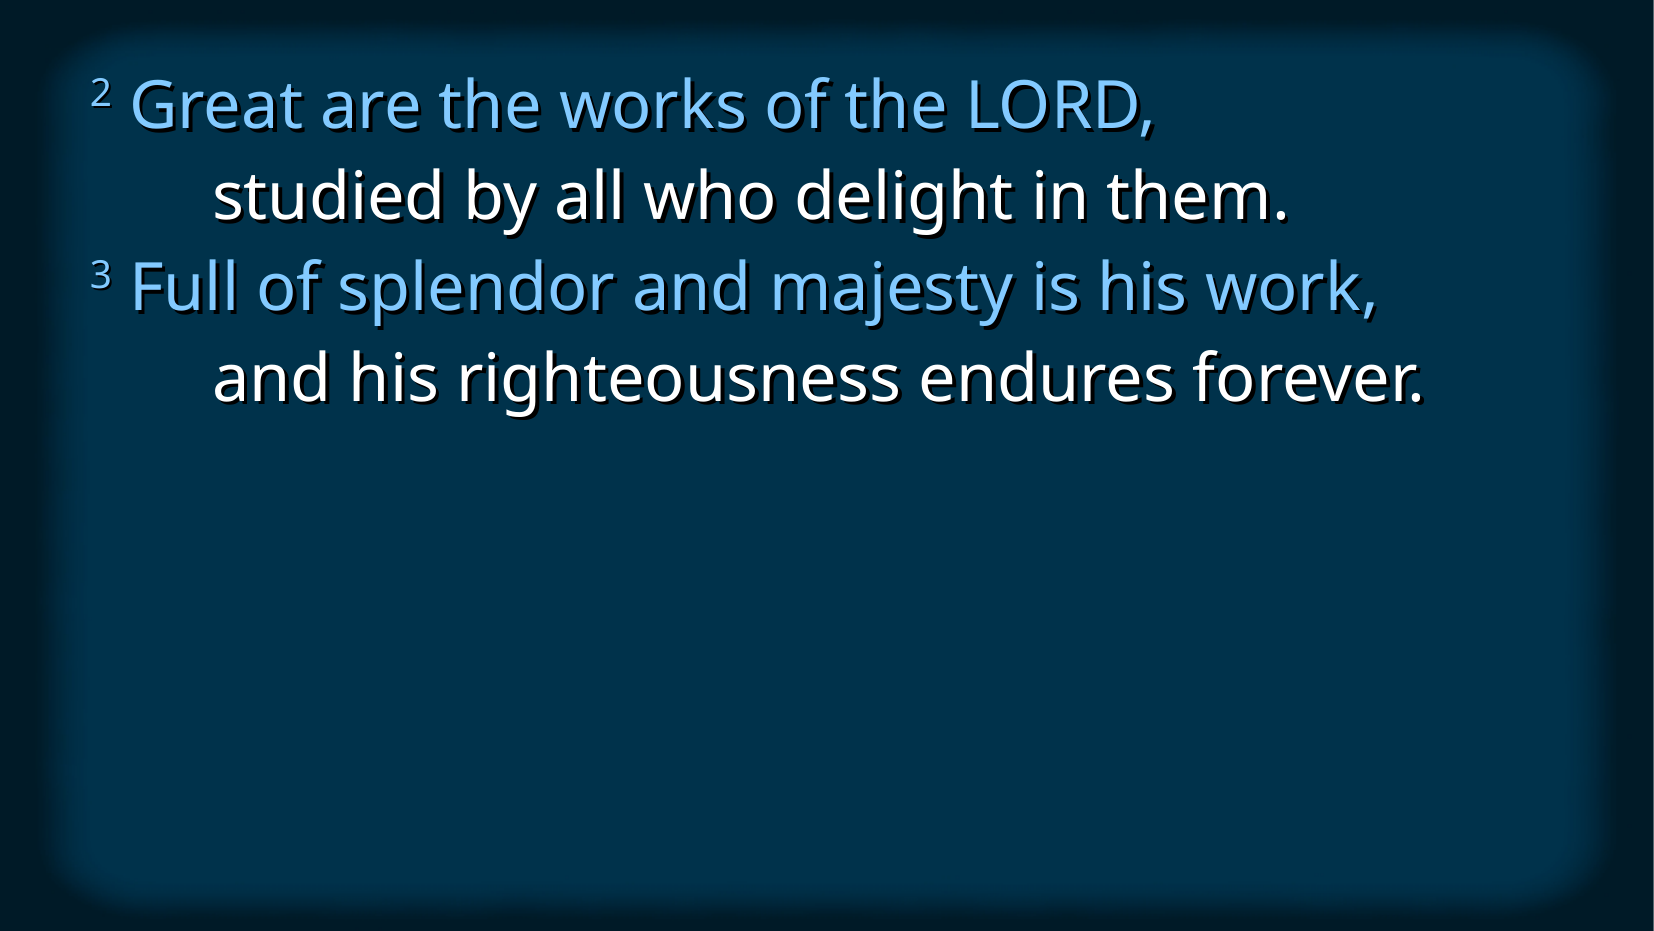

2 Great are the works of the LORD,
 studied by all who delight in them.
3 Full of splendor and majesty is his work,
 and his righteousness endures forever.